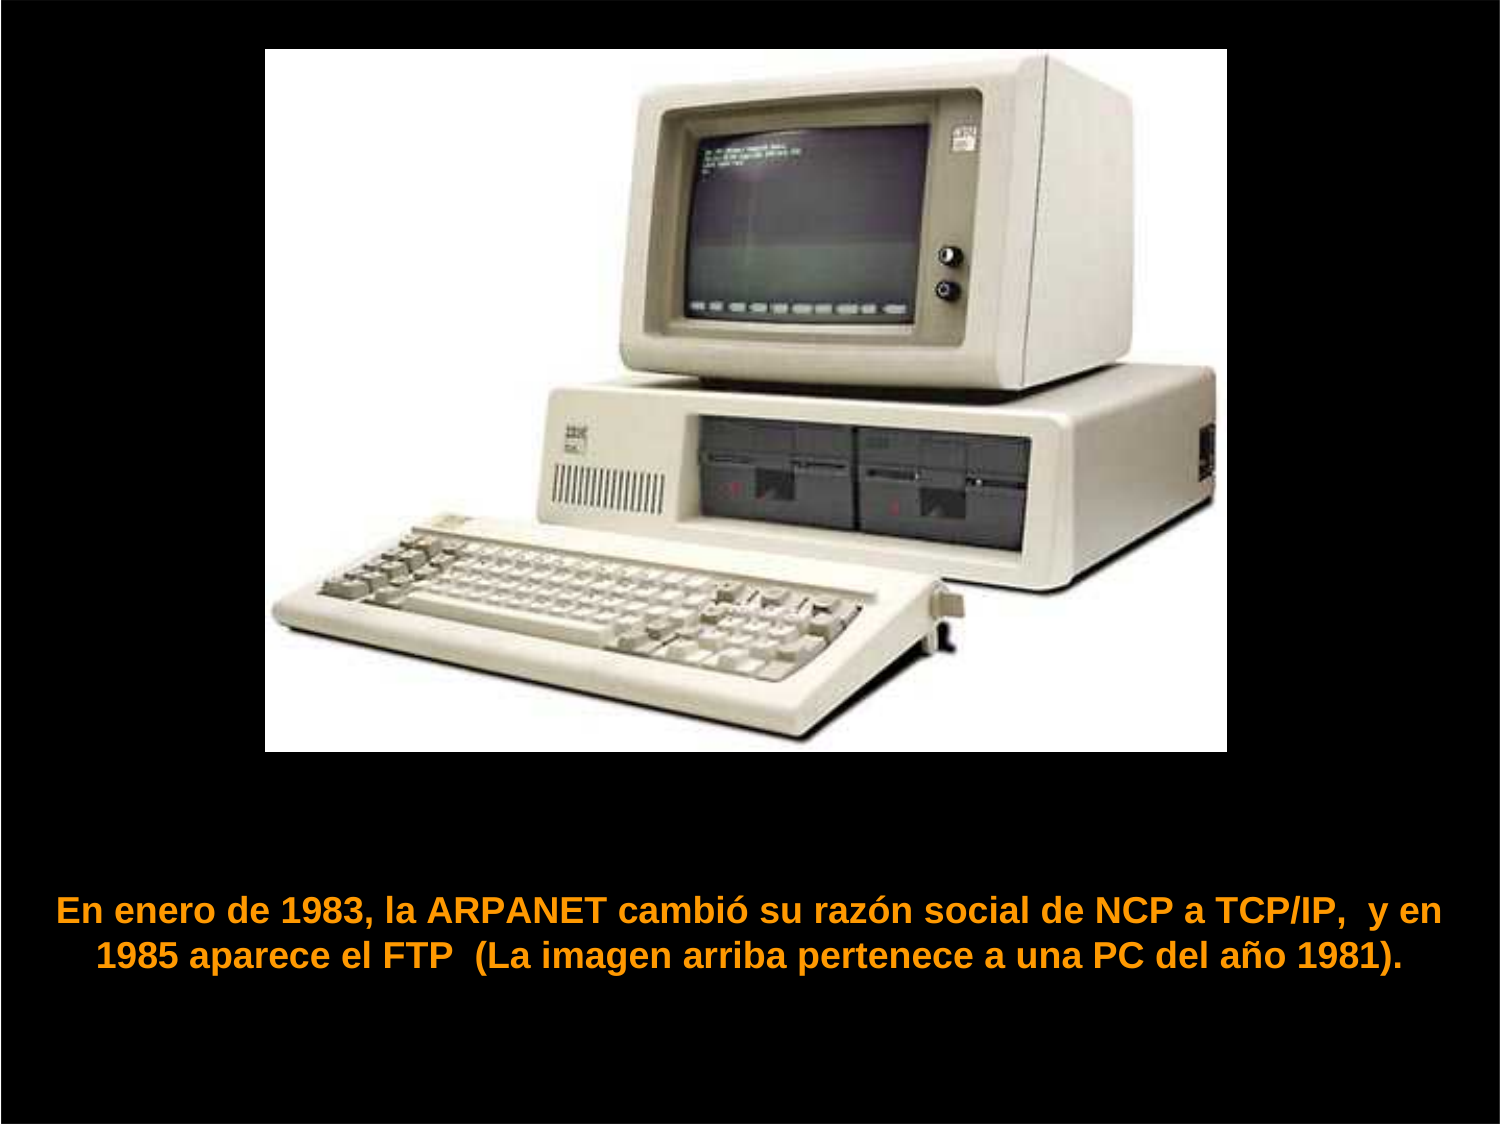

En enero de 1983, la ARPANET cambió su razón social de NCP a TCP/IP, y en 1985 aparece el FTP (La imagen arriba pertenece a una PC del año 1981).